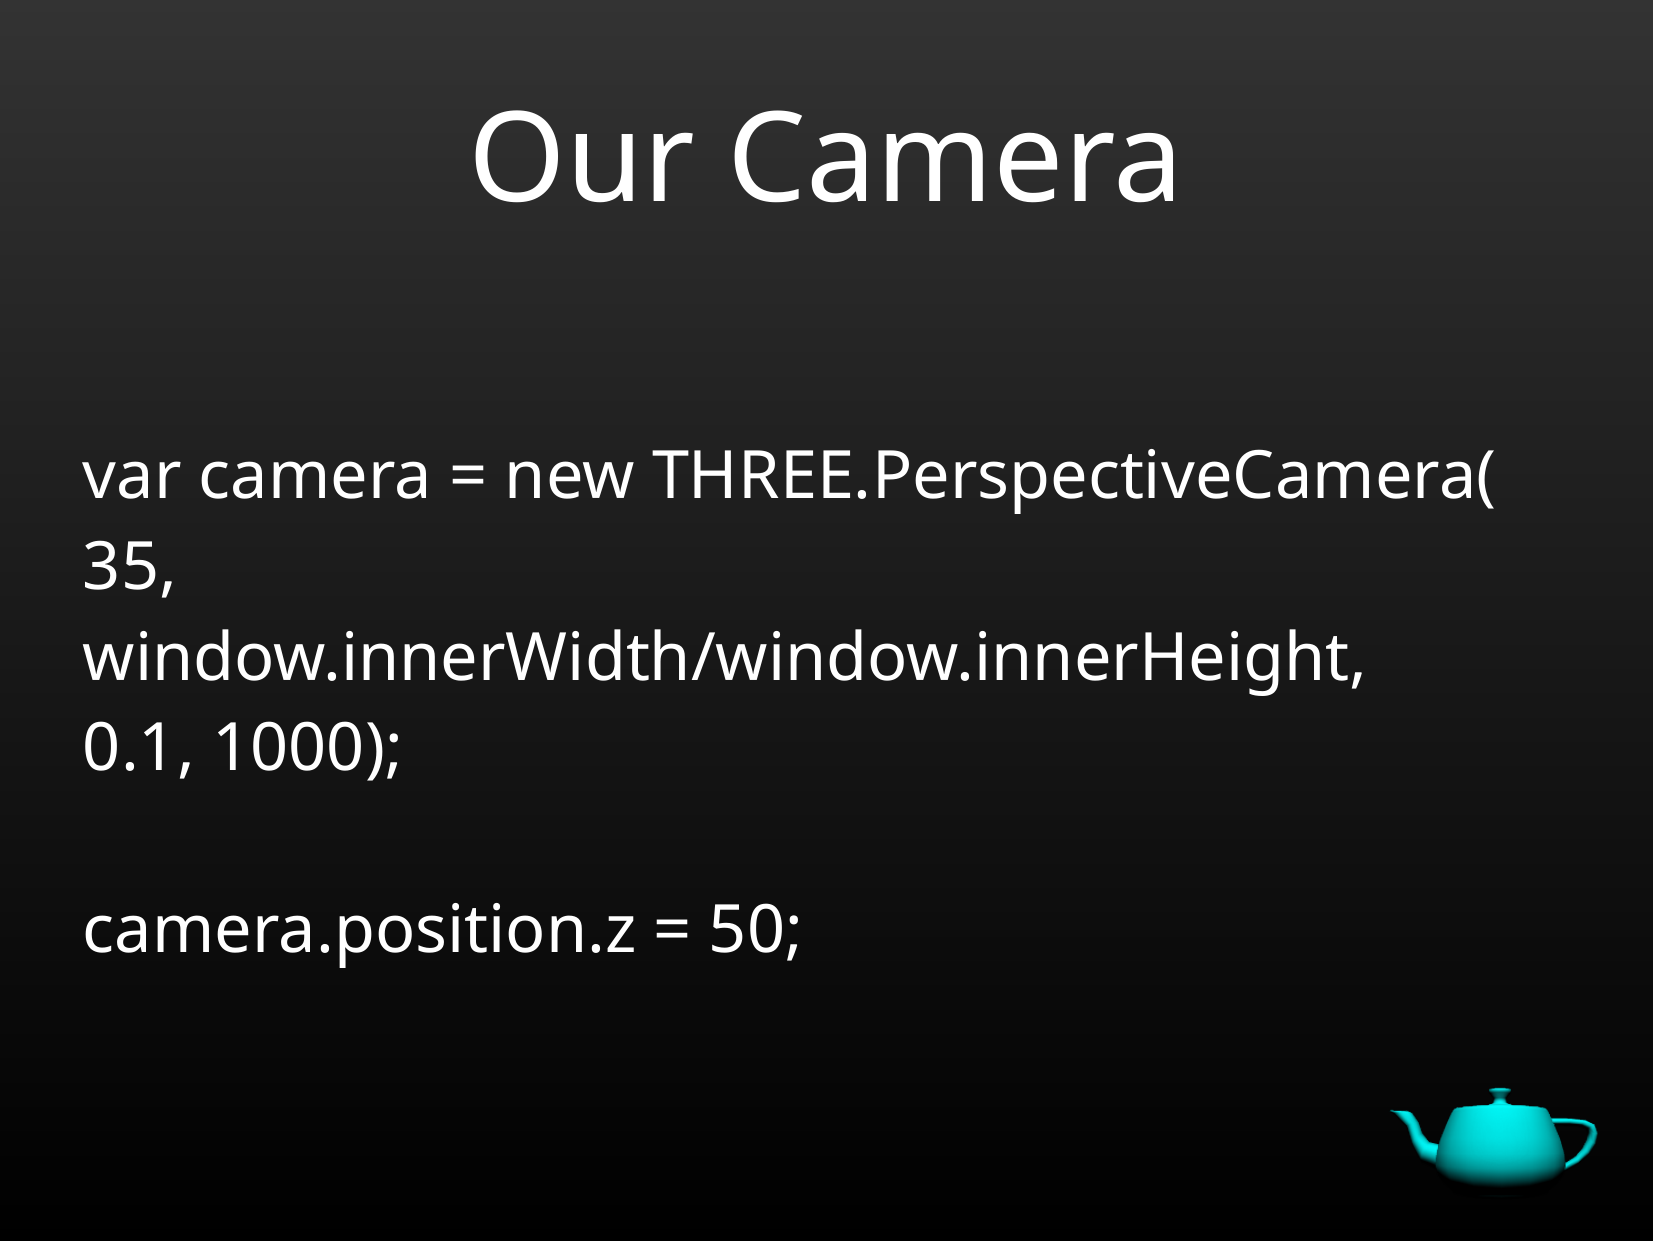

# Our Camera
var camera = new THREE.PerspectiveCamera(
35,
window.innerWidth/window.innerHeight,
0.1, 1000);
camera.position.z = 50;